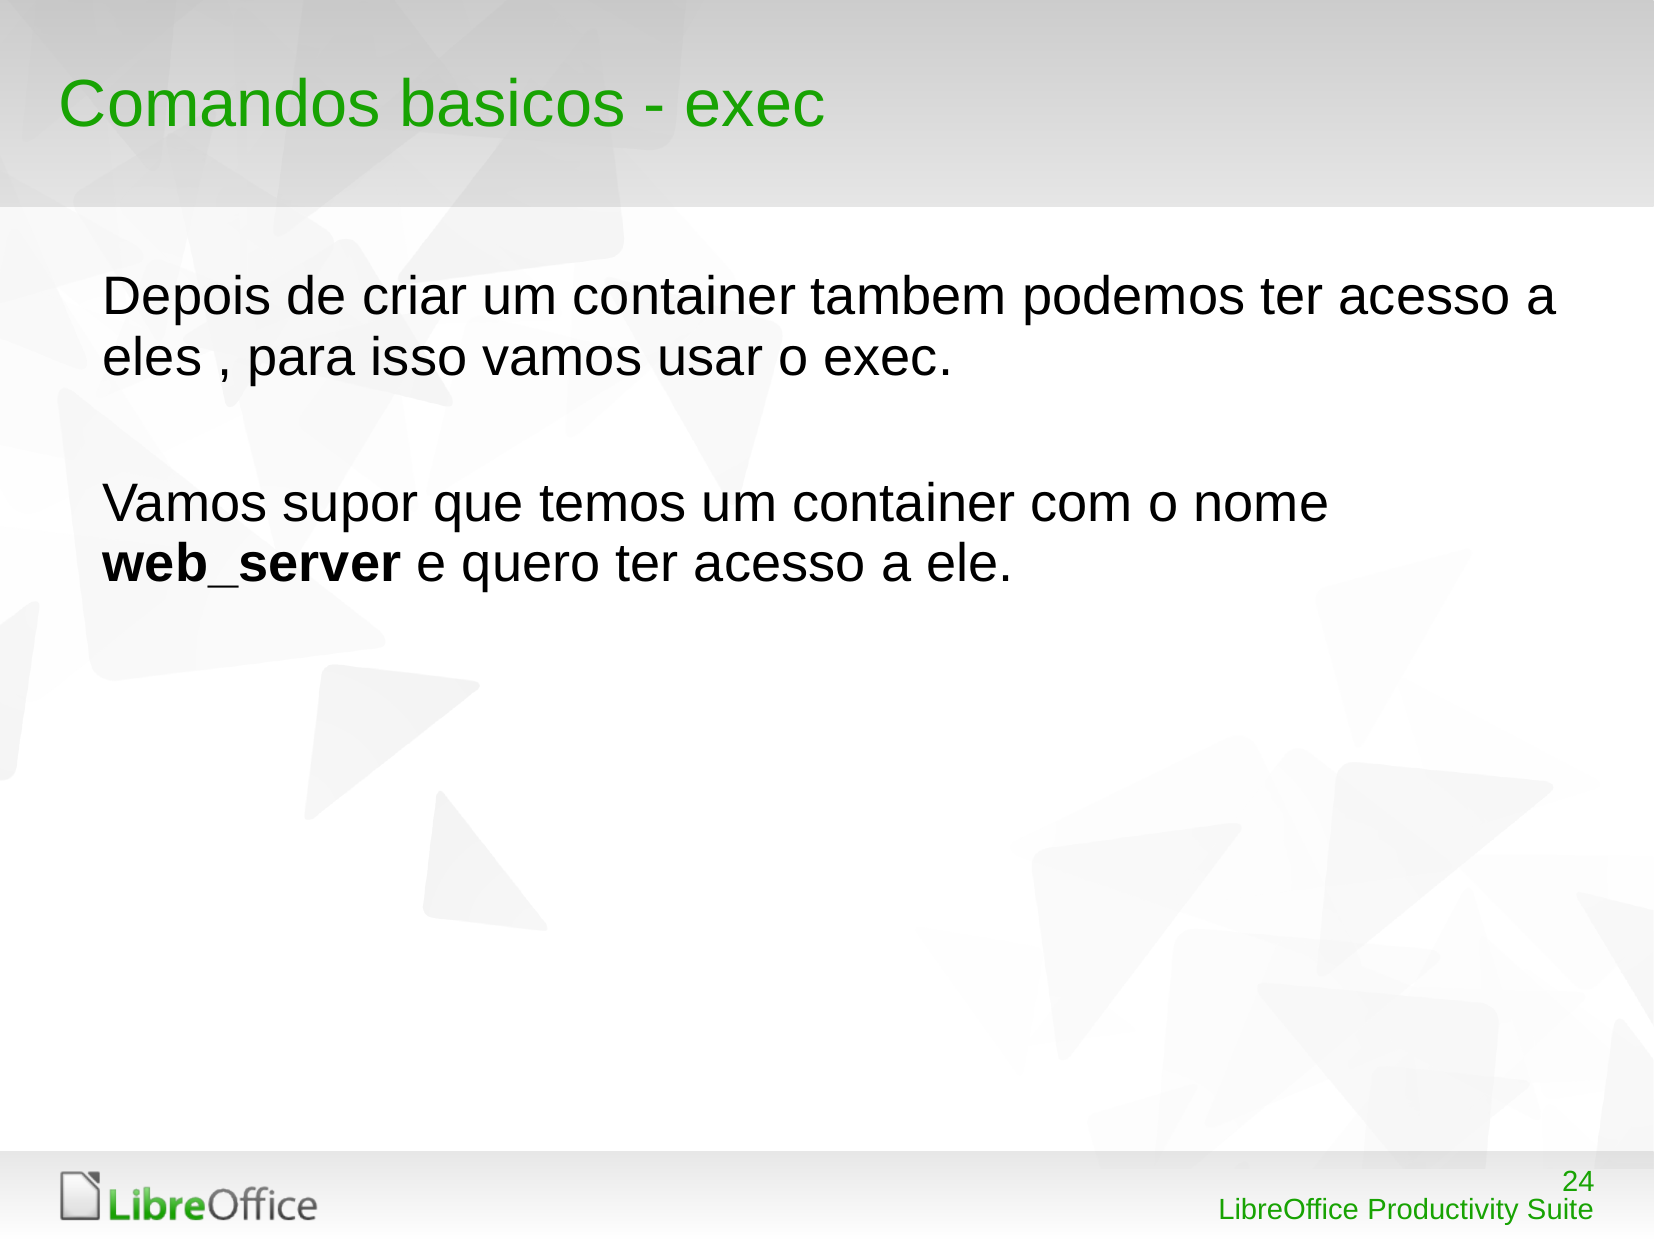

# Comandos basicos - exec
Depois de criar um container tambem podemos ter acesso a eles , para isso vamos usar o exec.
Vamos supor que temos um container com o nome web_server e quero ter acesso a ele.
24
LibreOffice Productivity Suite